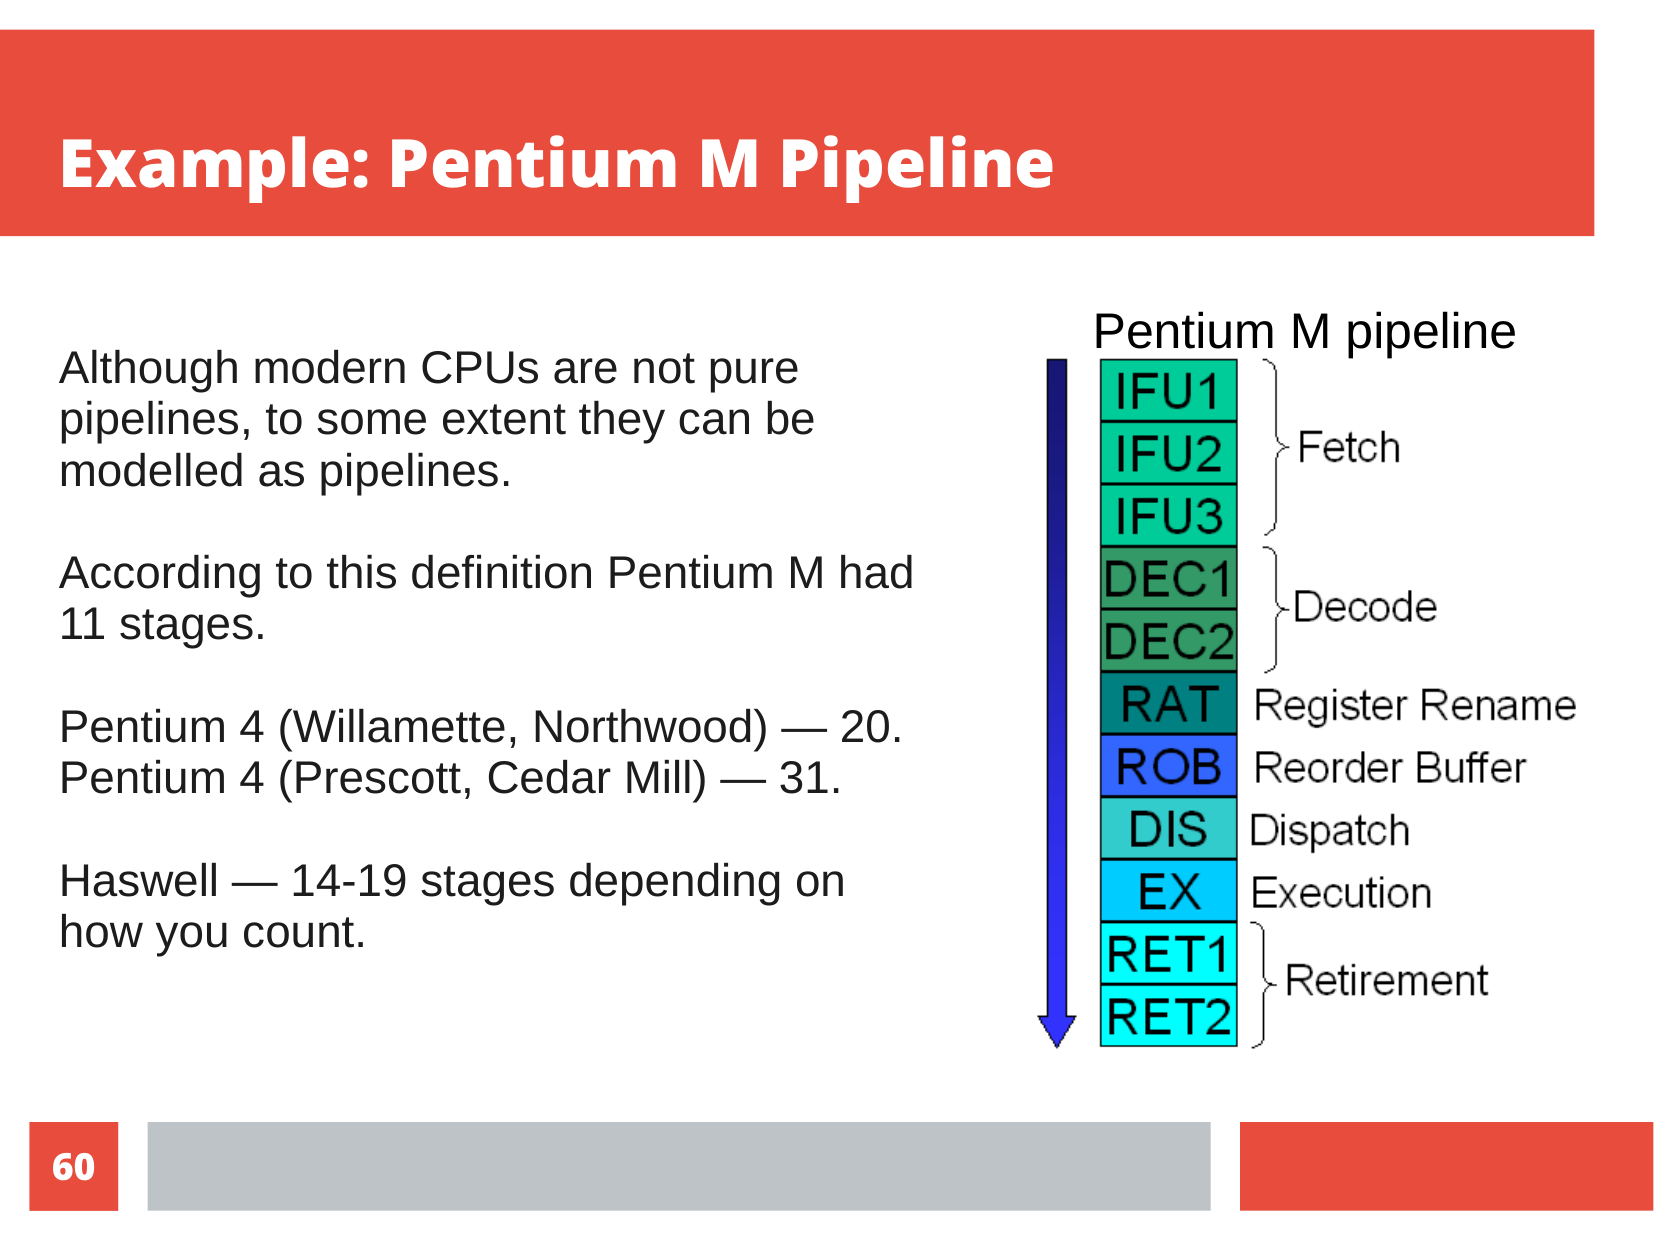

# Example: Pentium M Pipeline
Pentium M pipeline
Although modern CPUs are not pure pipelines, to some extent they can be modelled as pipelines.
According to this definition Pentium M had 11 stages.
Pentium 4 (Willamette, Northwood) — 20.
Pentium 4 (Prescott, Cedar Mill) — 31.
Haswell — 14-19 stages depending on how you count.
60